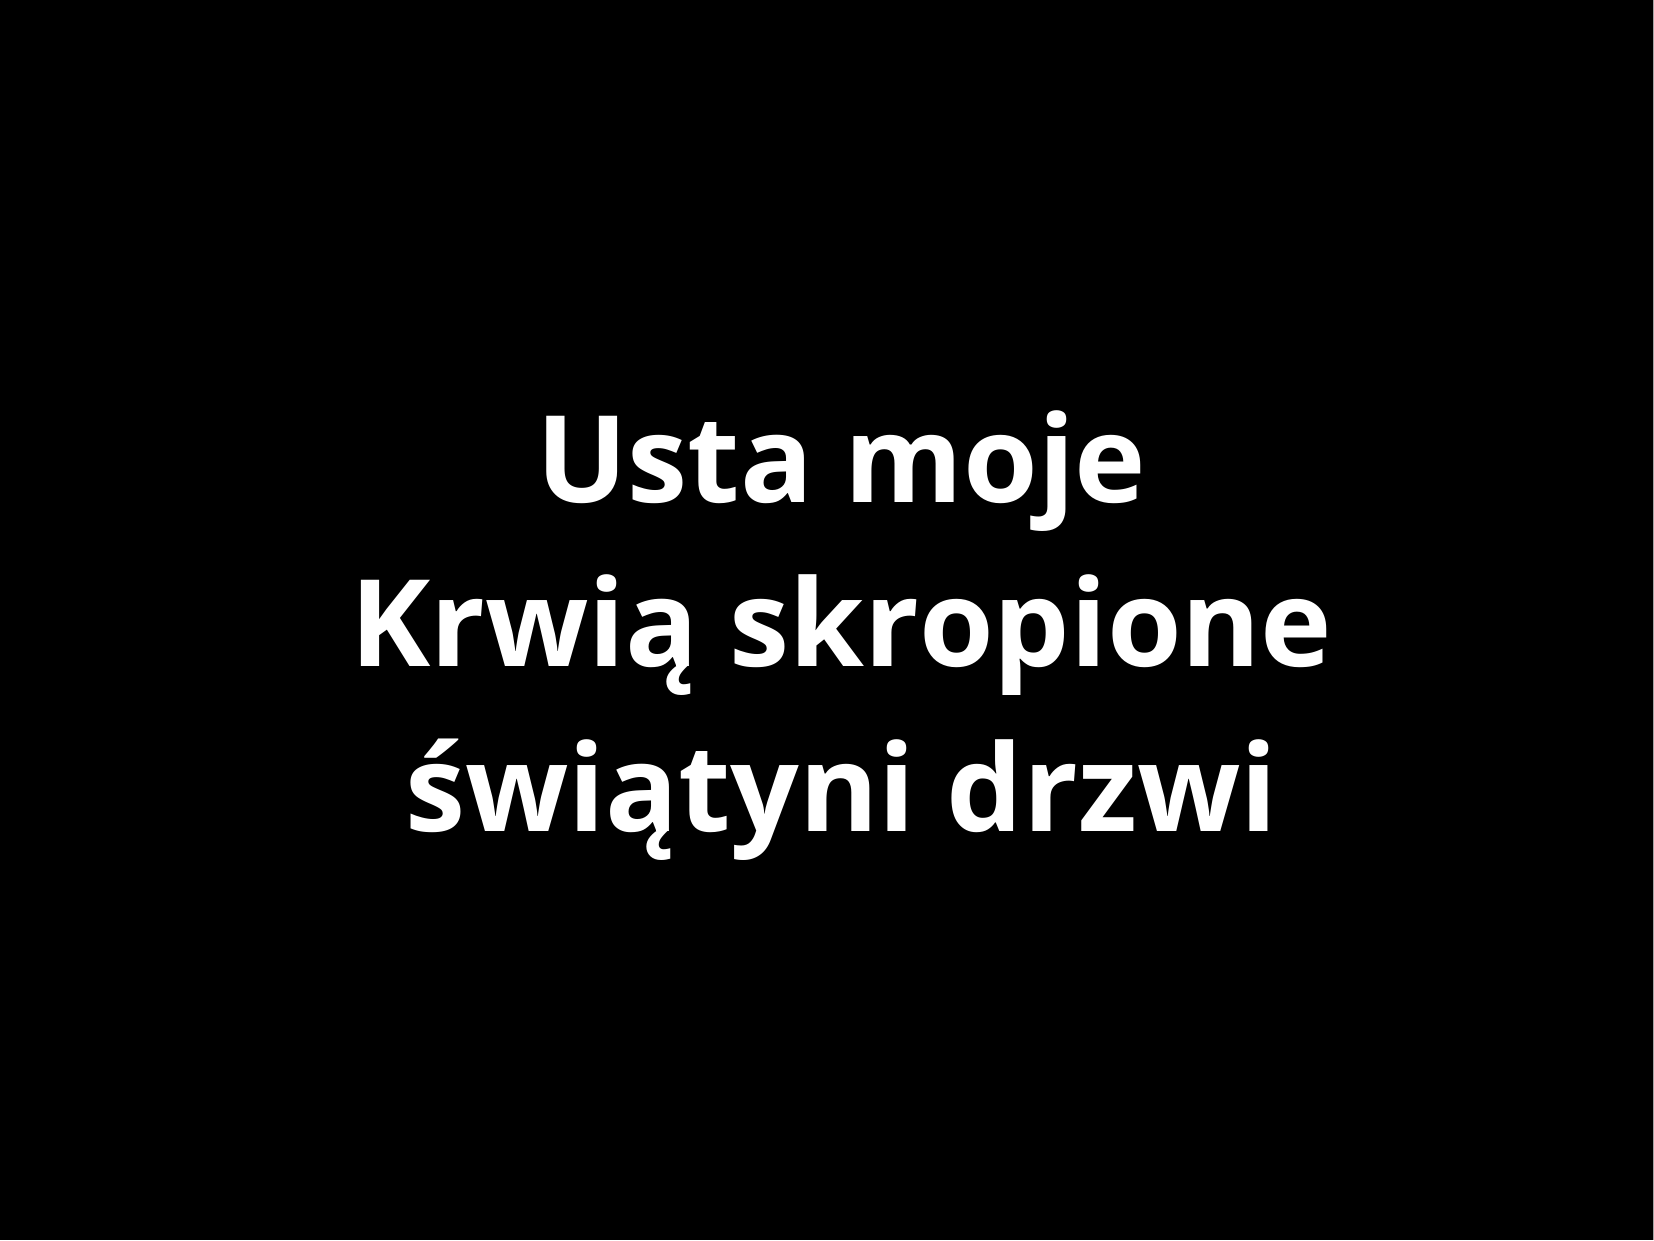

# Usta moje
Krwią skropione
świątyni drzwi